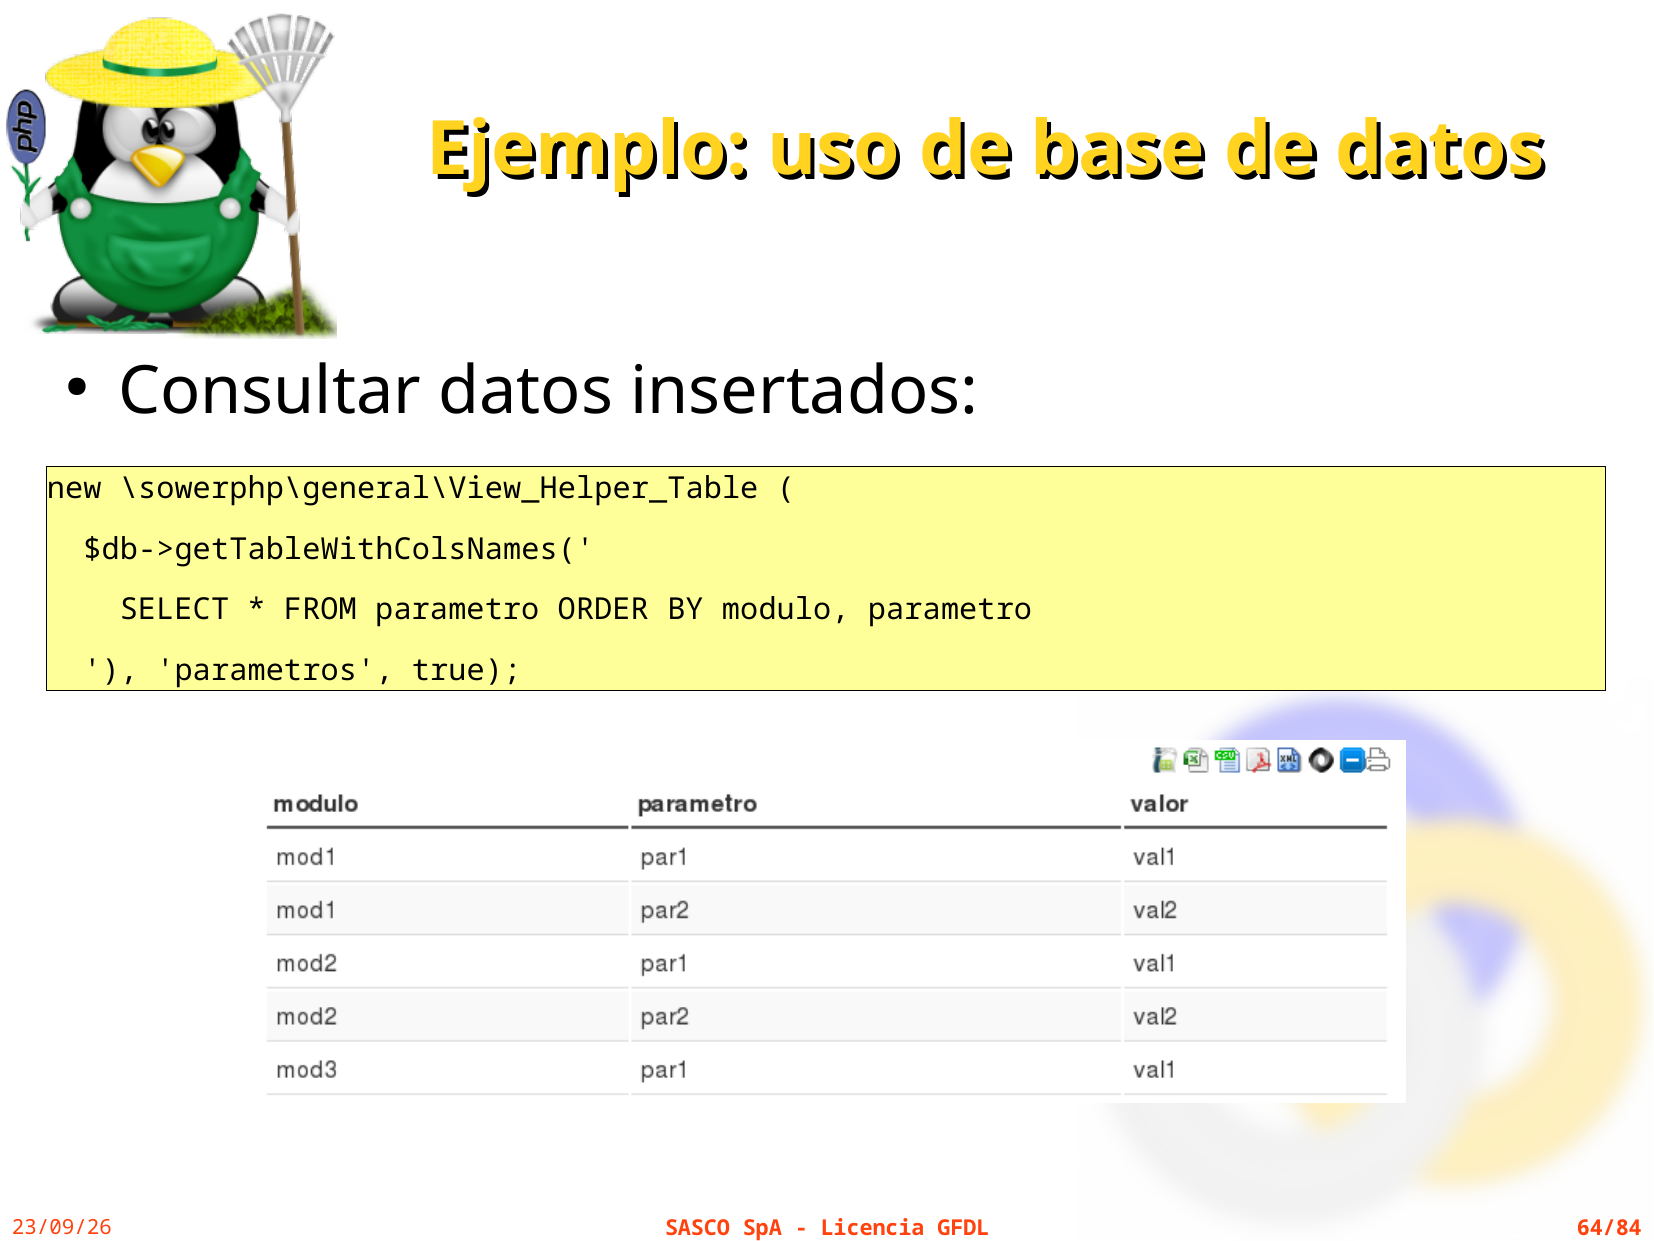

# Ejemplo: uso de base de datos
Consultar datos insertados:
new \sowerphp\general\View_Helper_Table (
 $db->getTableWithColsNames('
 SELECT * FROM parametro ORDER BY modulo, parametro
 '), 'parametros', true);
SASCO SpA - Licencia GFDL
64